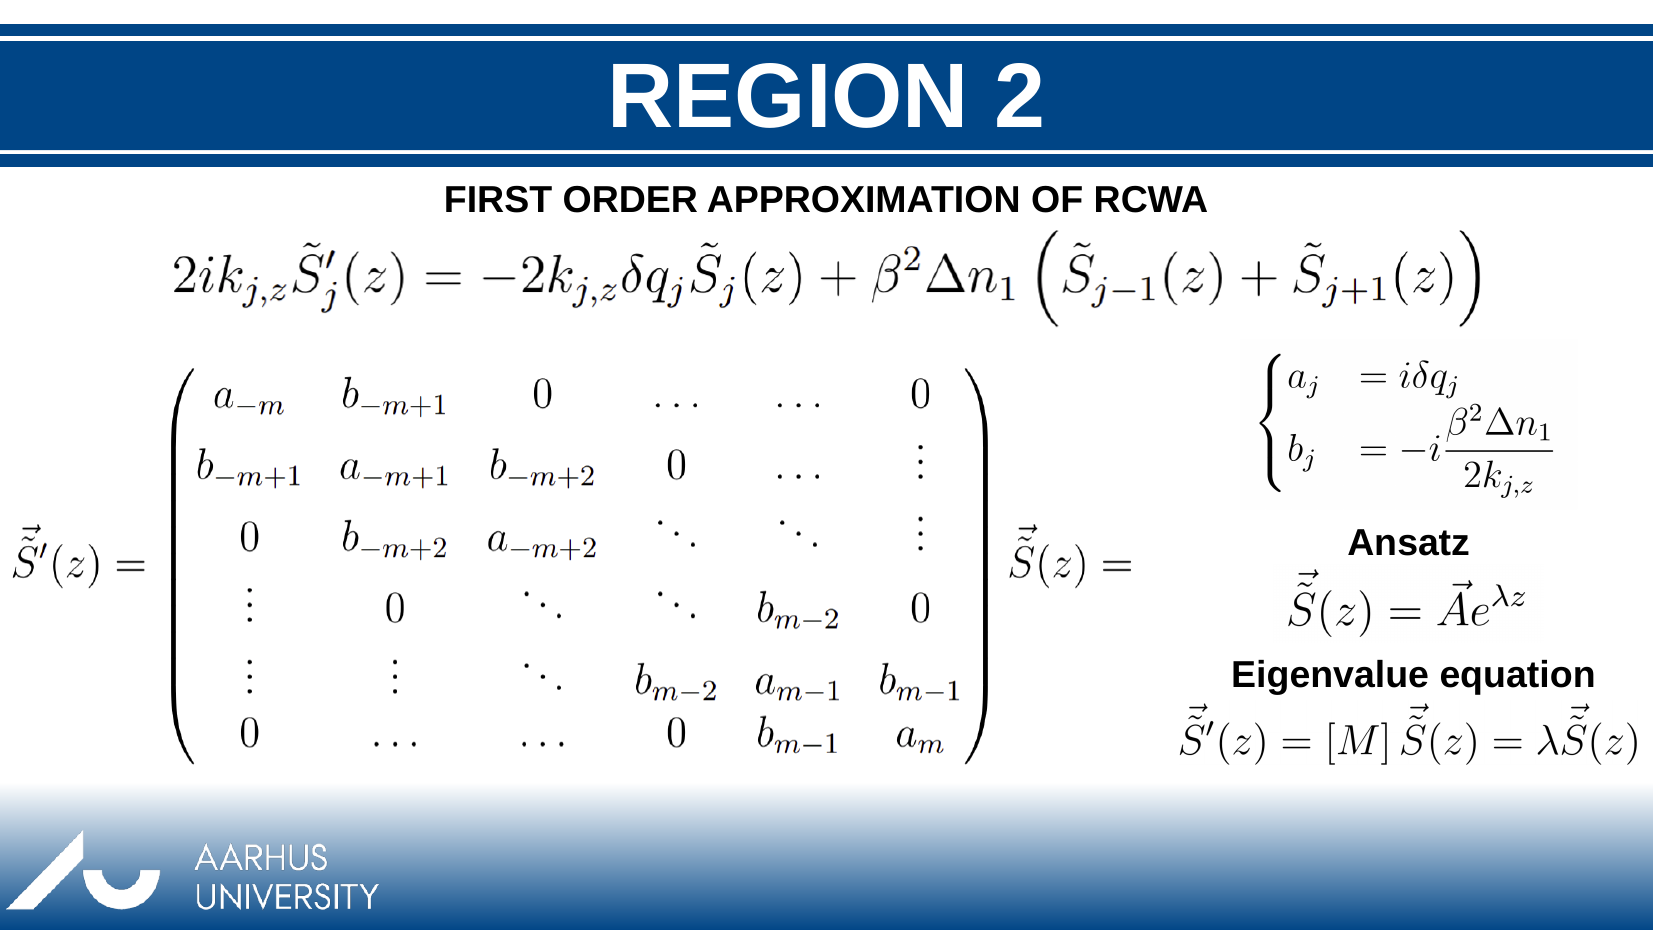

# REGION 2
FIRST ORDER APPROXIMATION OF RCWA
Ansatz
Eigenvalue equation